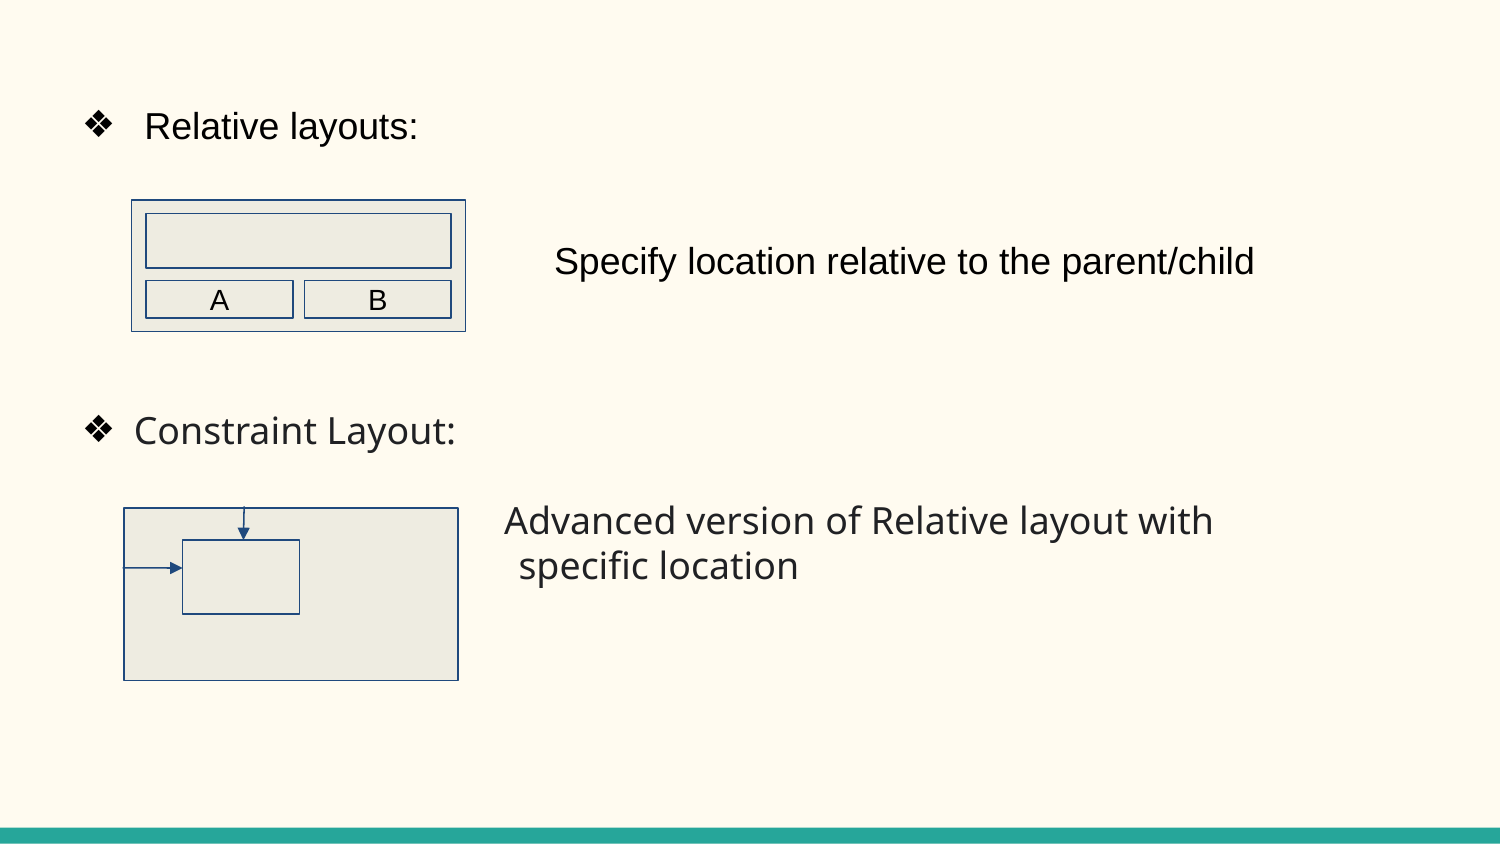

# Relative layouts:
						 Specify location relative to the parent/child
Constraint Layout:
				Advanced version of Relative layout with
 specific location
A
B